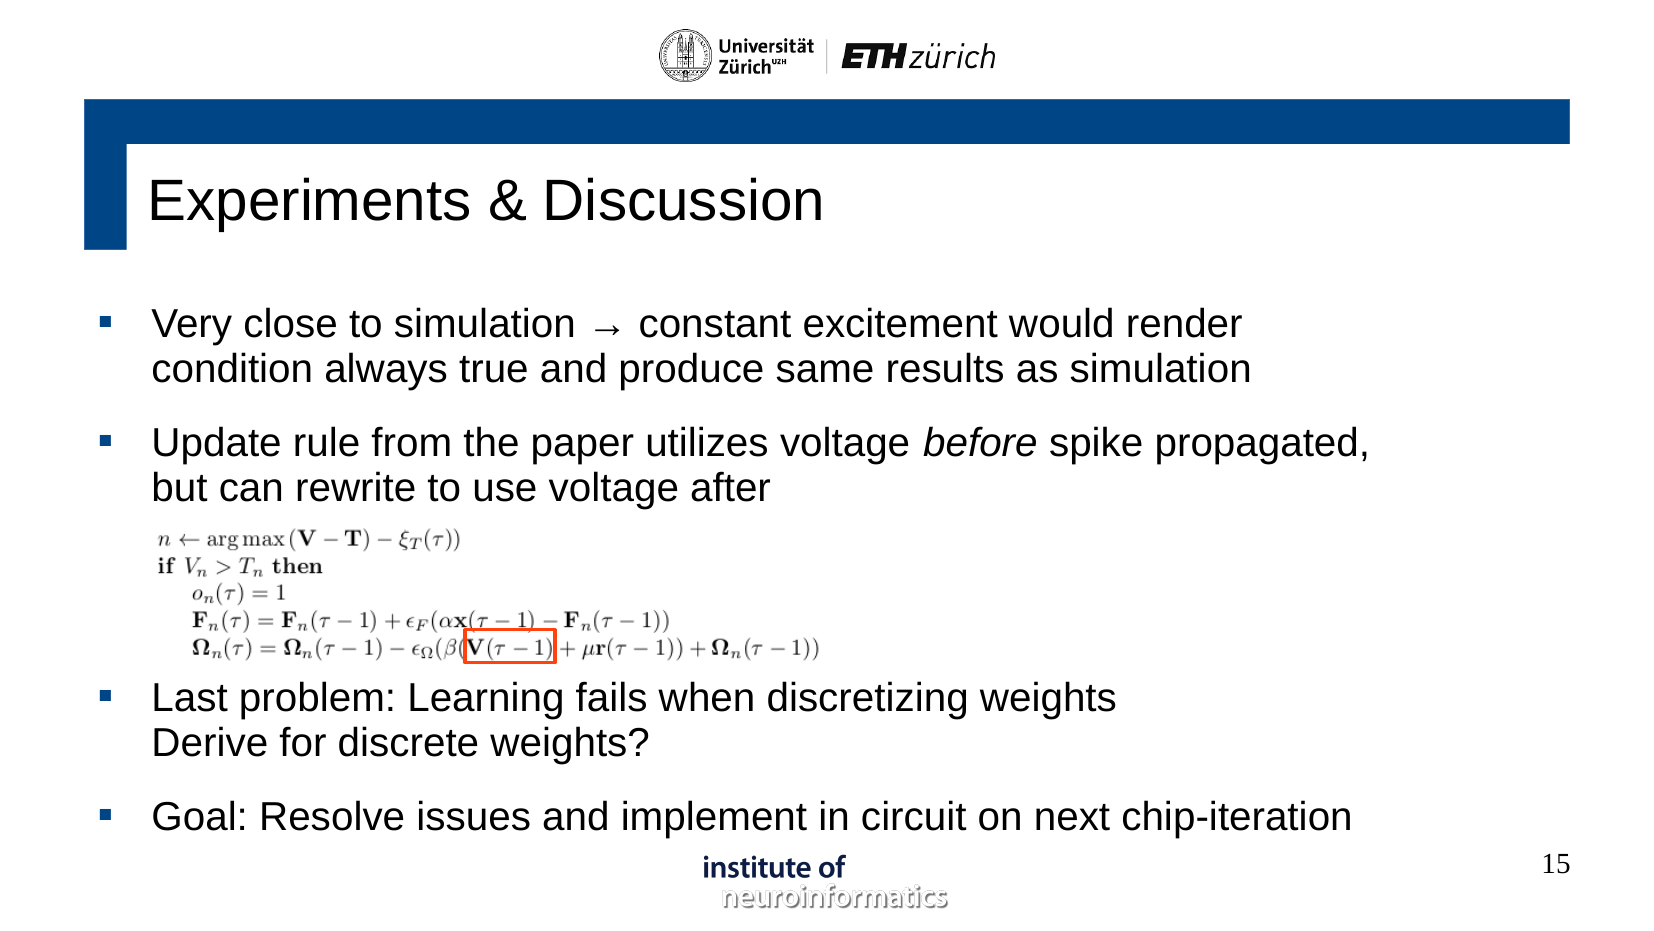

# Experiments & Discussion
Very close to simulation → constant excitement would render
condition always true and produce same results as simulation
Update rule from the paper utilizes voltage before spike propagated,
but can rewrite to use voltage after
Last problem: Learning fails when discretizing weights
Derive for discrete weights?
Goal: Resolve issues and implement in circuit on next chip-iteration
15